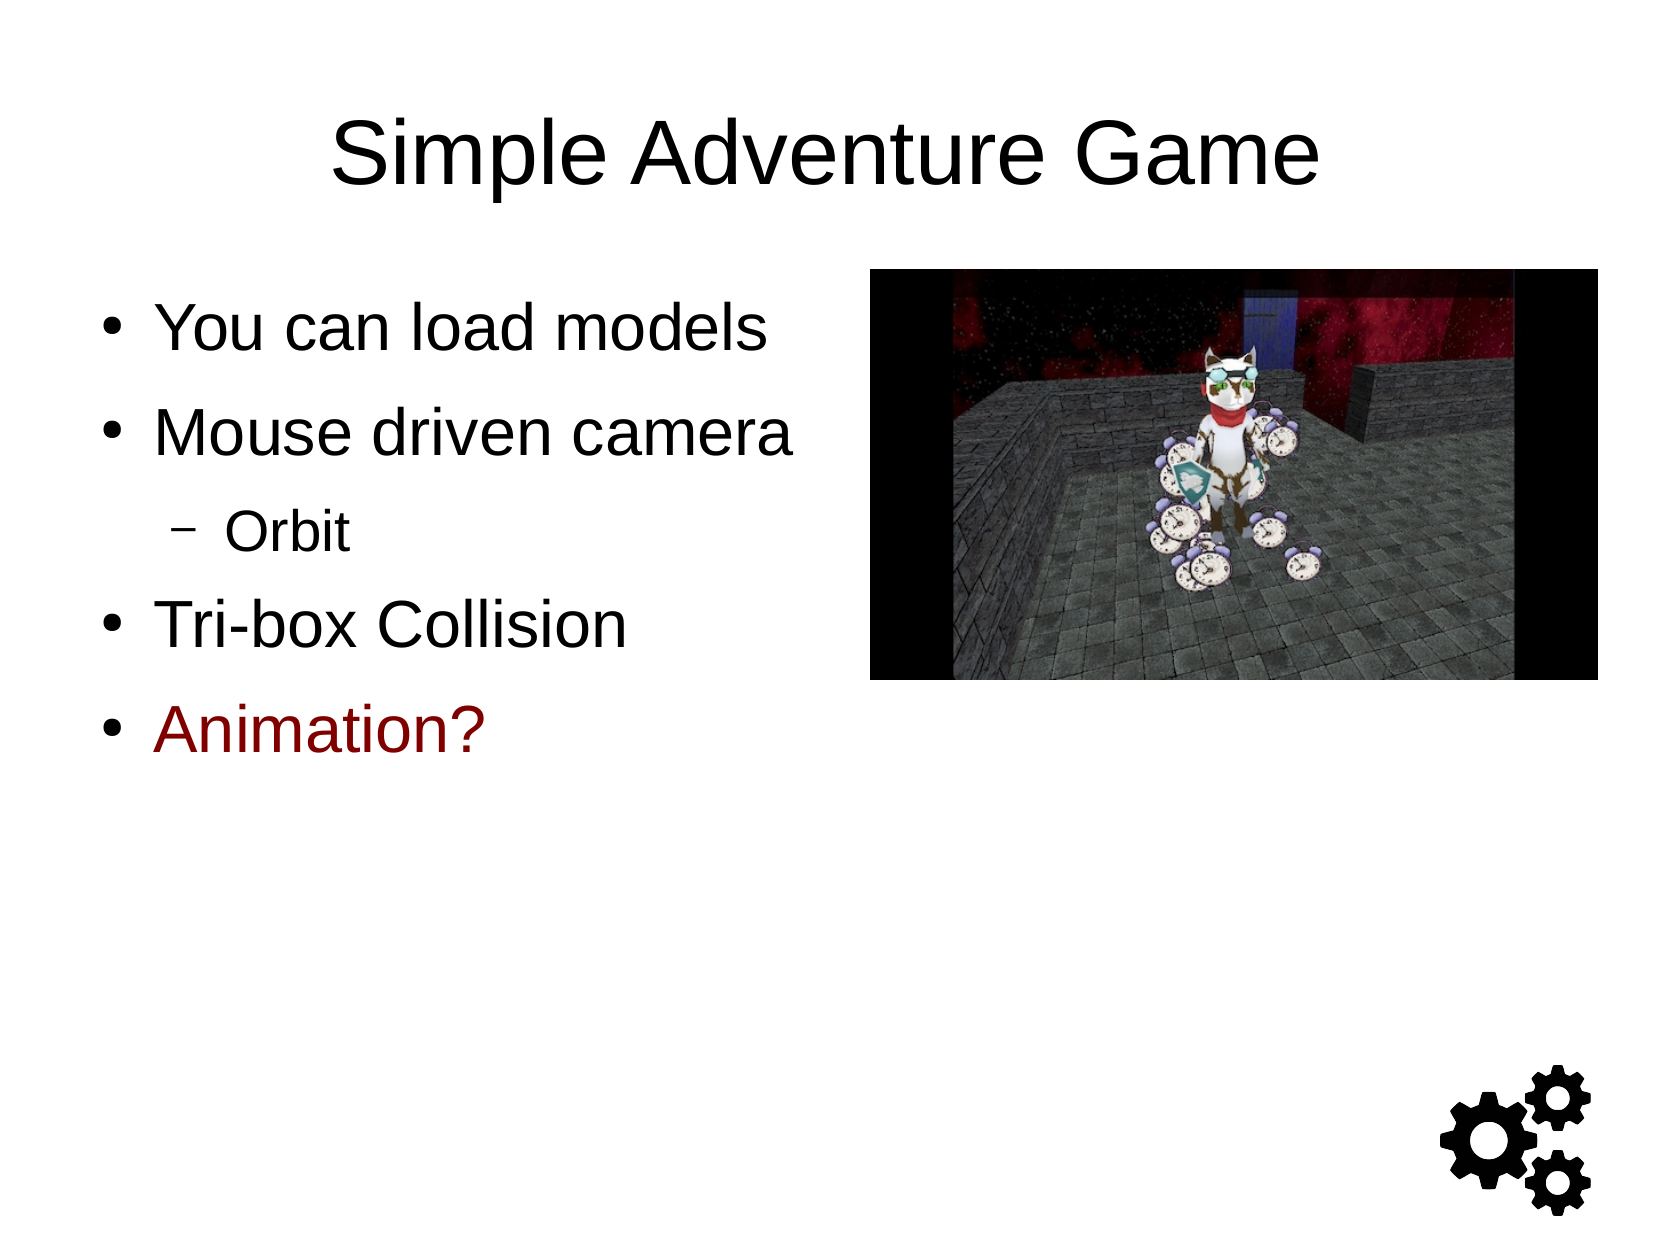

# Simple Adventure Game
You can load models
Mouse driven camera
Orbit
Tri-box Collision
Animation?